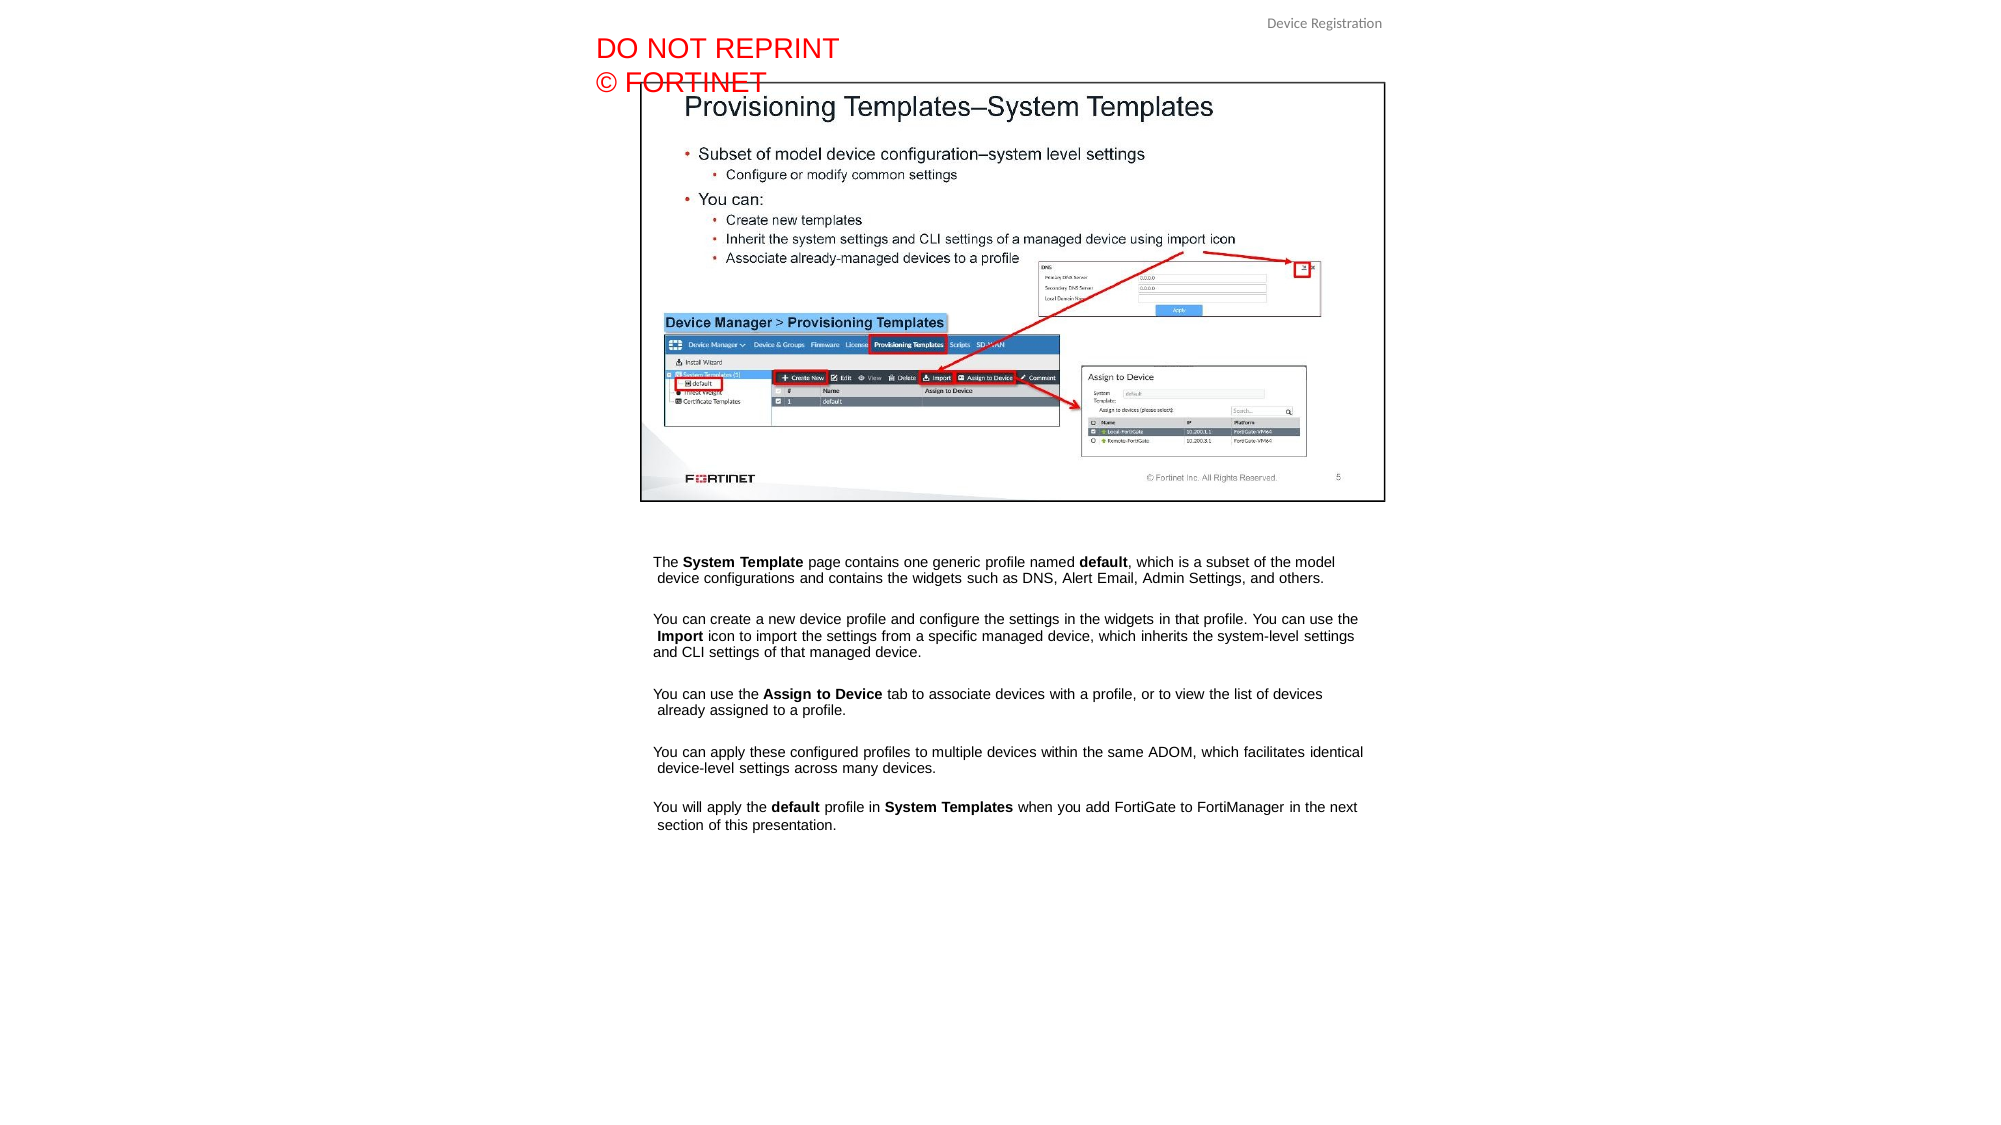

Device Registration
DO NOT REPRINT
© FORTINET
The System Template page contains one generic profile named default, which is a subset of the model device configurations and contains the widgets such as DNS, Alert Email, Admin Settings, and others.
You can create a new device profile and configure the settings in the widgets in that profile. You can use the Import icon to import the settings from a specific managed device, which inherits the system-level settings and CLI settings of that managed device.
You can use the Assign to Device tab to associate devices with a profile, or to view the list of devices already assigned to a profile.
You can apply these configured profiles to multiple devices within the same ADOM, which facilitates identical device-level settings across many devices.
You will apply the default profile in System Templates when you add FortiGate to FortiManager in the next section of this presentation.
FortiManager 6.2 Study Guide
1